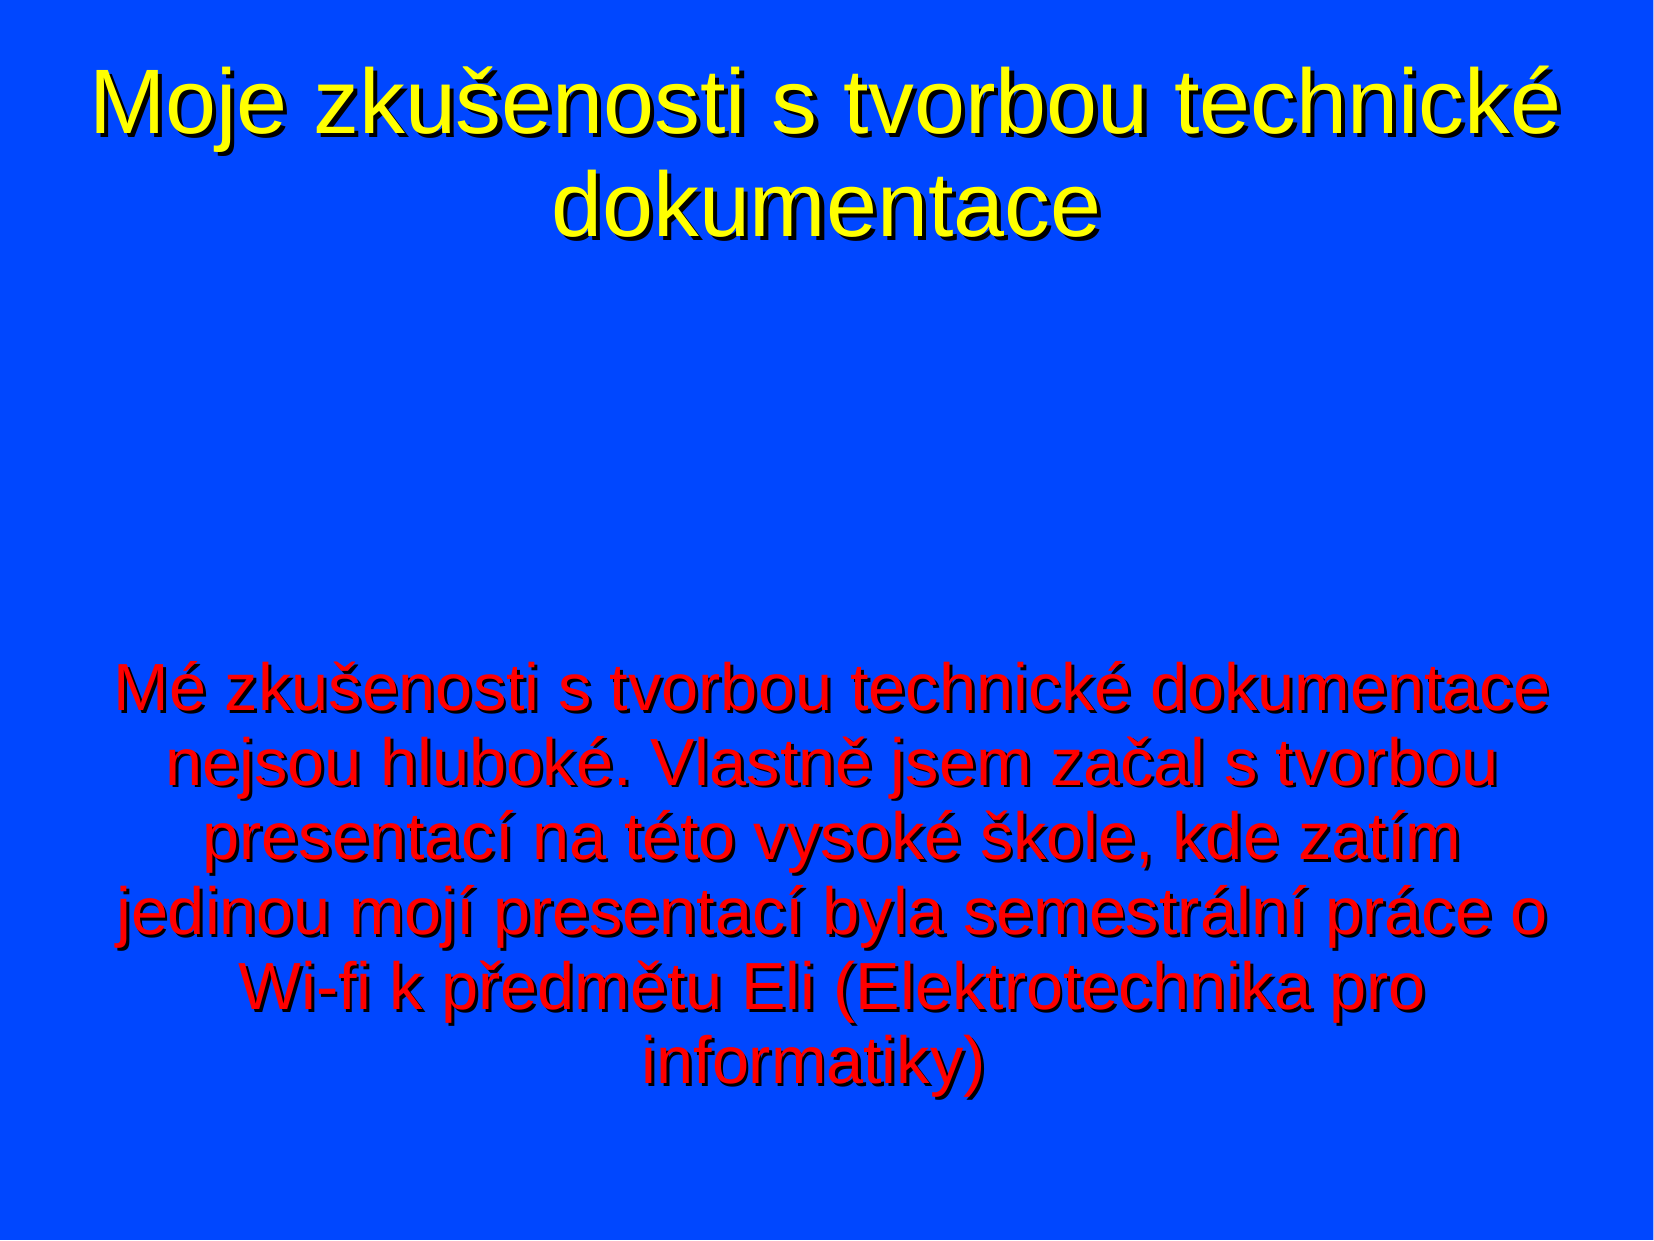

# Moje zkušenosti s tvorbou technické dokumentace
Mé zkušenosti s tvorbou technické dokumentace nejsou hluboké. Vlastně jsem začal s tvorbou presentací na této vysoké škole, kde zatím
jedinou mojí presentací byla semestrální práce o Wi-fi k předmětu Eli (Elektrotechnika pro informatiky)